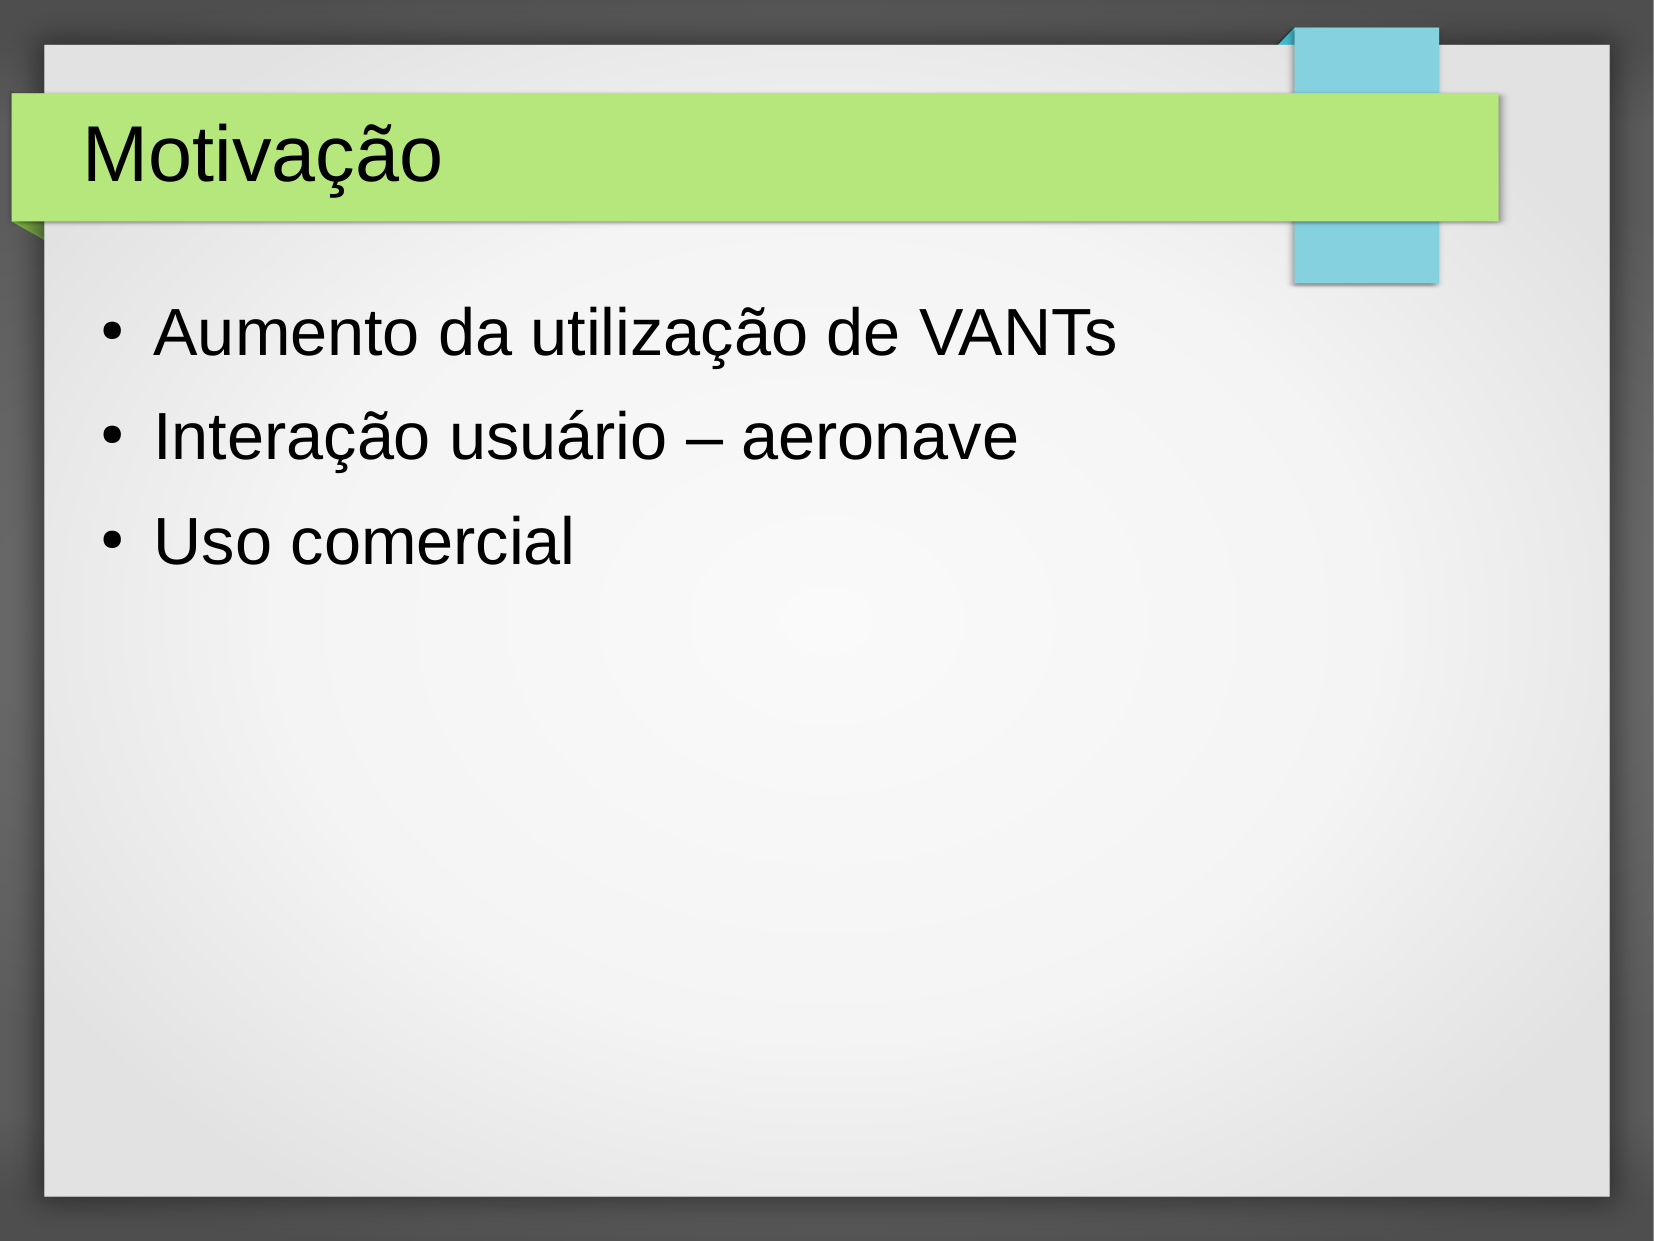

# Motivação
Aumento da utilização de VANTs
Interação usuário – aeronave
Uso comercial